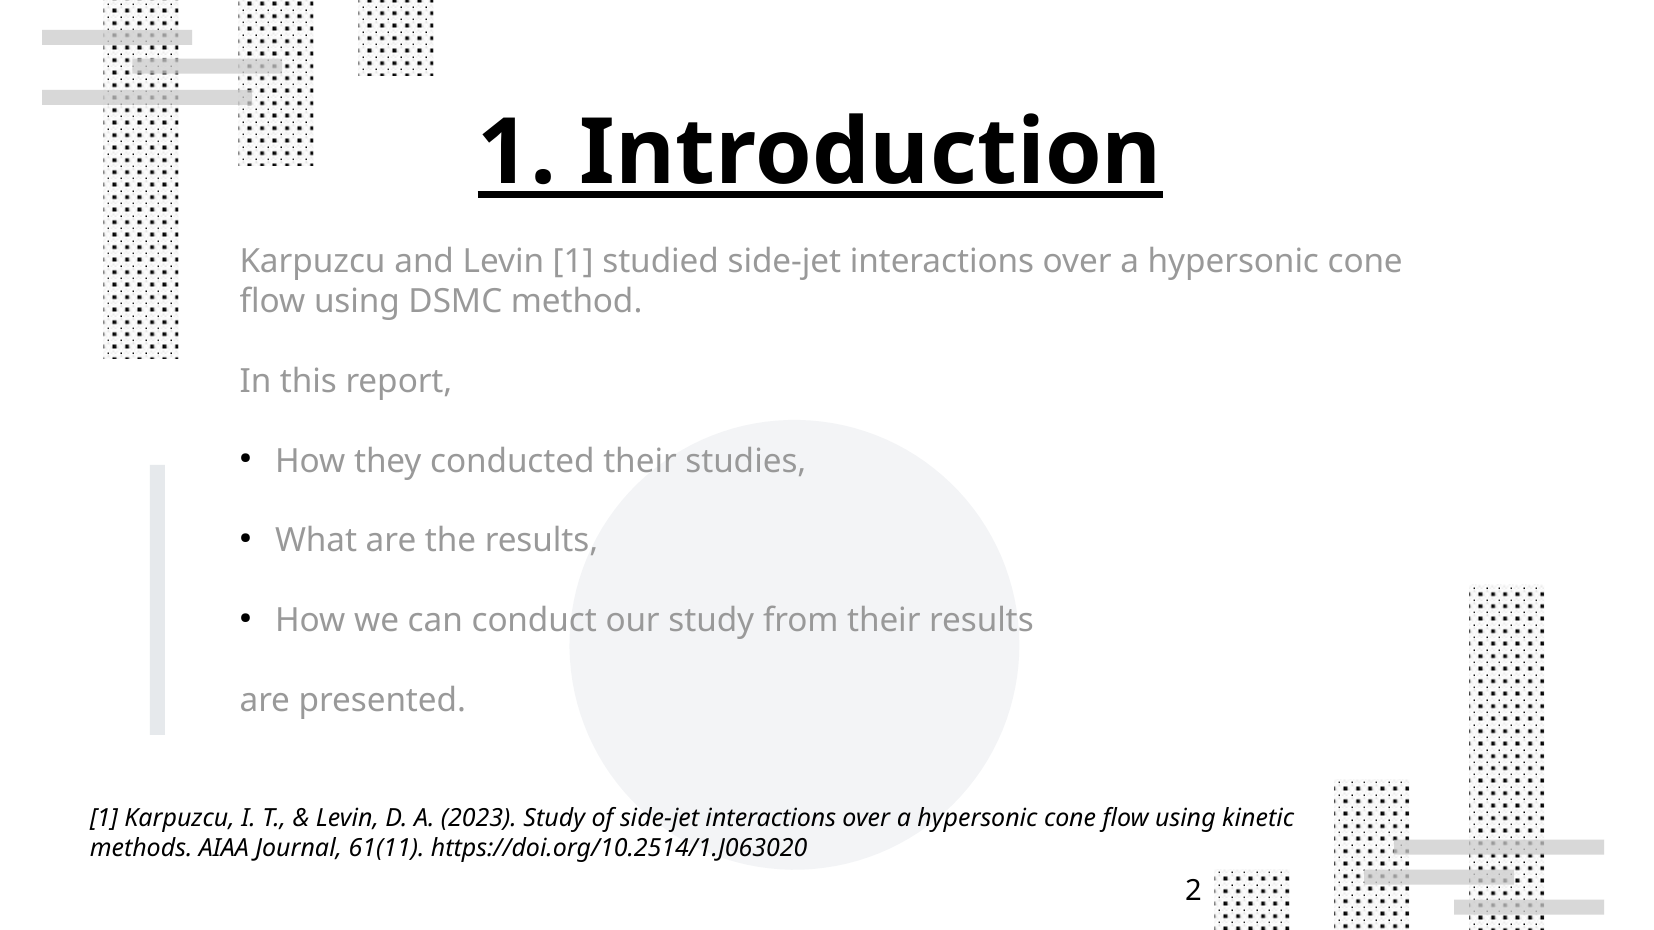

# 1. Introduction
Karpuzcu and Levin [1] studied side-jet interactions over a hypersonic cone flow using DSMC method.
In this report,
How they conducted their studies,
What are the results,
How we can conduct our study from their results
are presented.
[1] Karpuzcu, I. T., & Levin, D. A. (2023). Study of side-jet interactions over a hypersonic cone flow using kinetic methods. AIAA Journal, 61(11). https://doi.org/10.2514/1.J063020
2